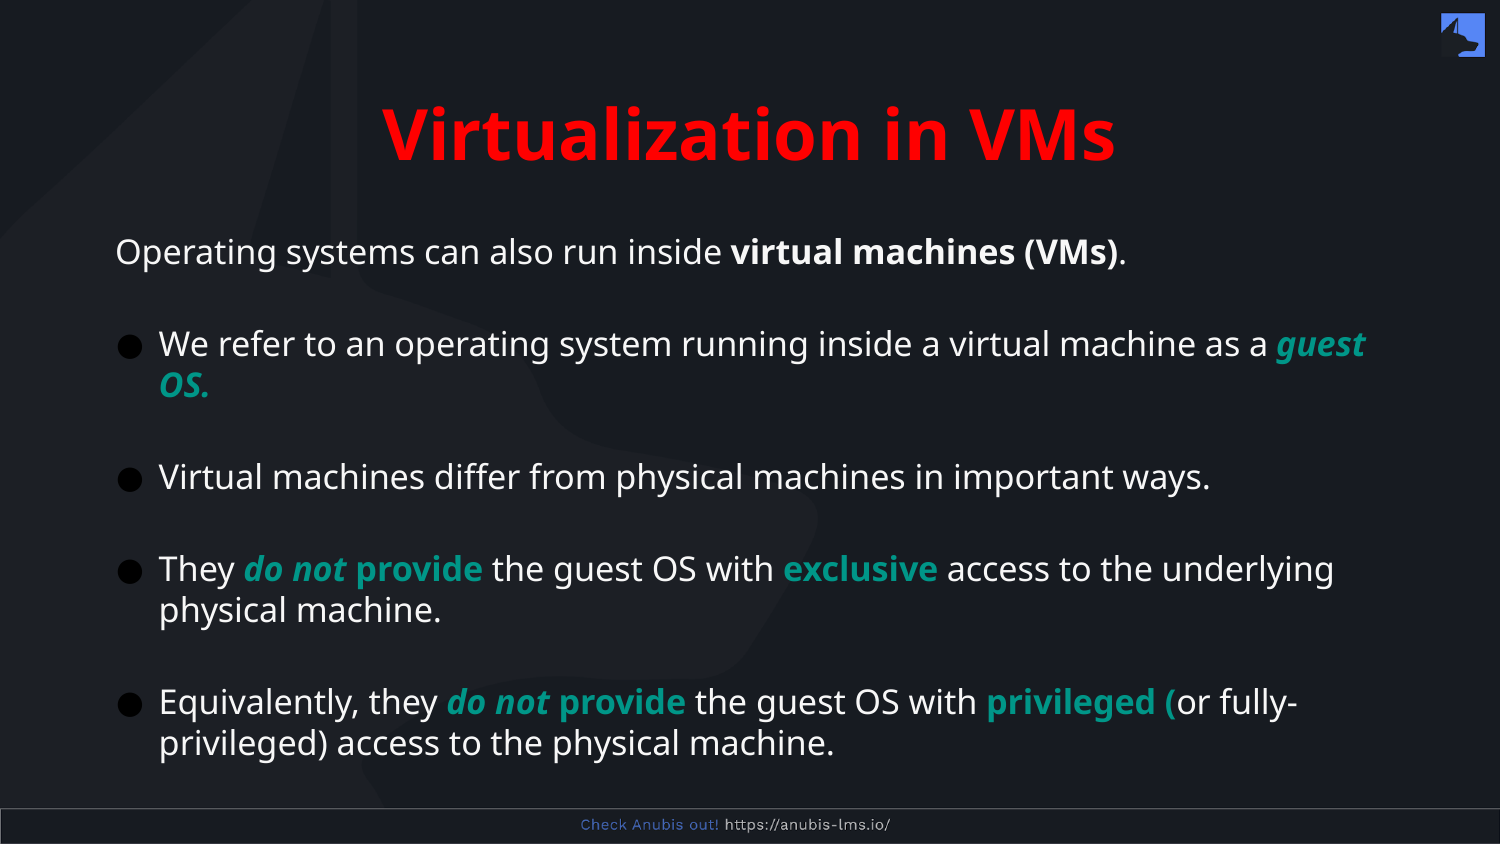

# Virtualization in VMs
Operating systems can also run inside virtual machines (VMs).
We refer to an operating system running inside a virtual machine as a guest OS.
Virtual machines differ from physical machines in important ways.
They do not provide the guest OS with exclusive access to the underlying physical machine.
Equivalently, they do not provide the guest OS with privileged (or fully-privileged) access to the physical machine.